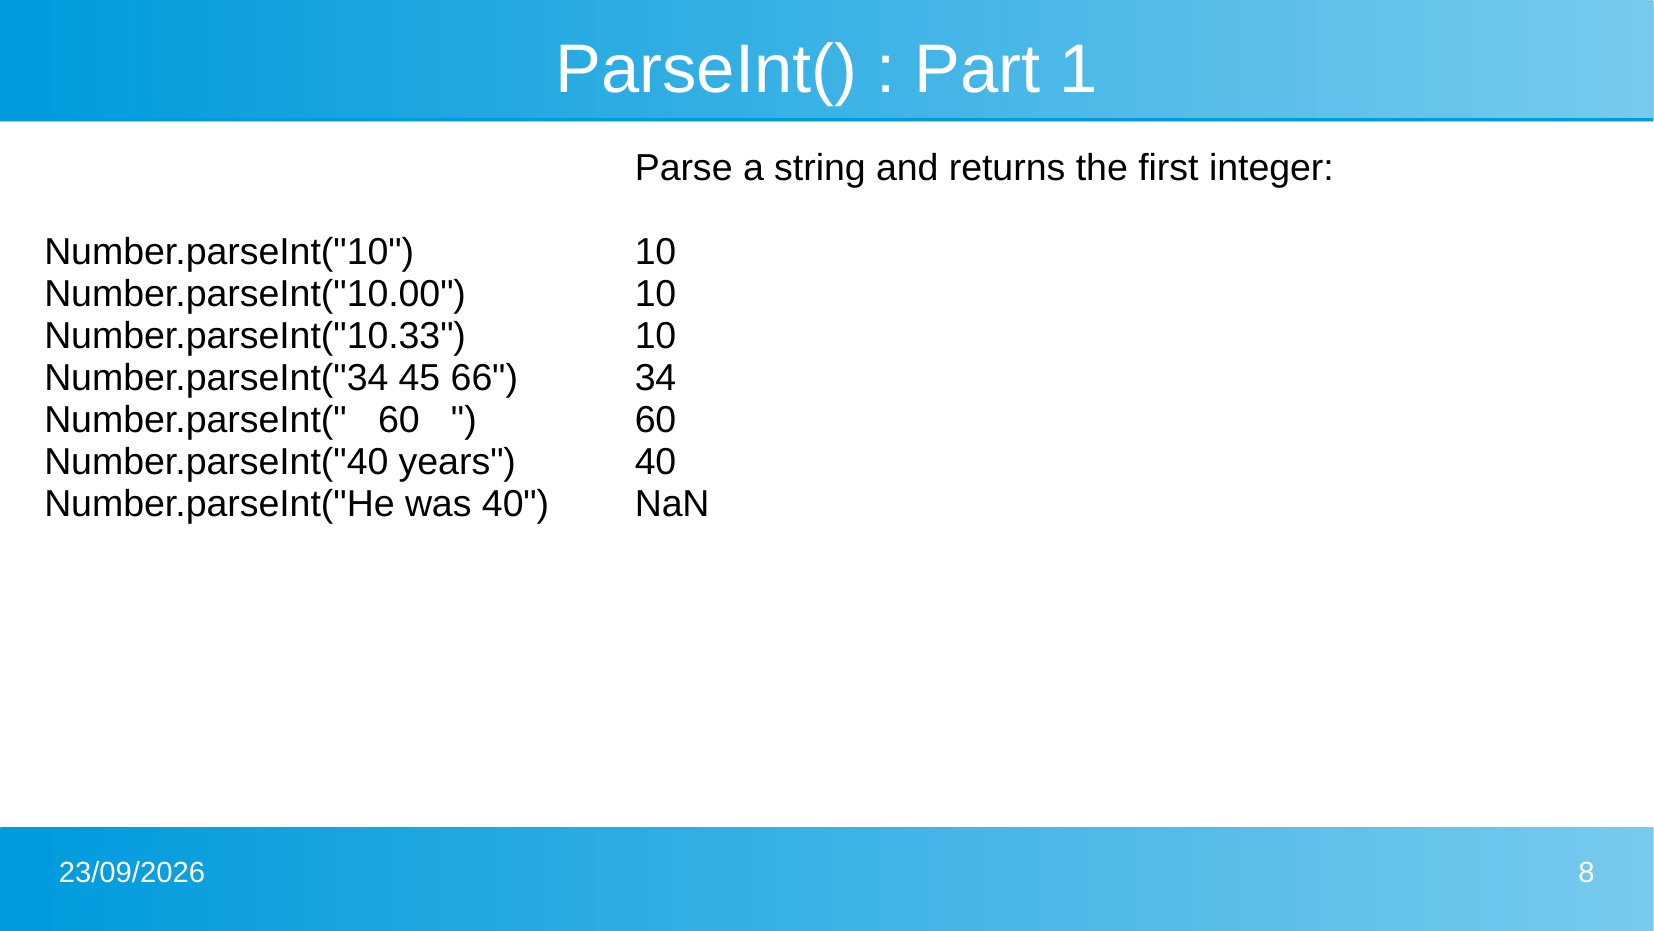

# ParseInt() : Part 1
Parse a string and returns the first integer:
10
10
10
34
60
40
NaN
Number.parseInt("10")
Number.parseInt("10.00")
Number.parseInt("10.33")
Number.parseInt("34 45 66")
Number.parseInt(" 60 ")
Number.parseInt("40 years")
Number.parseInt("He was 40")
8